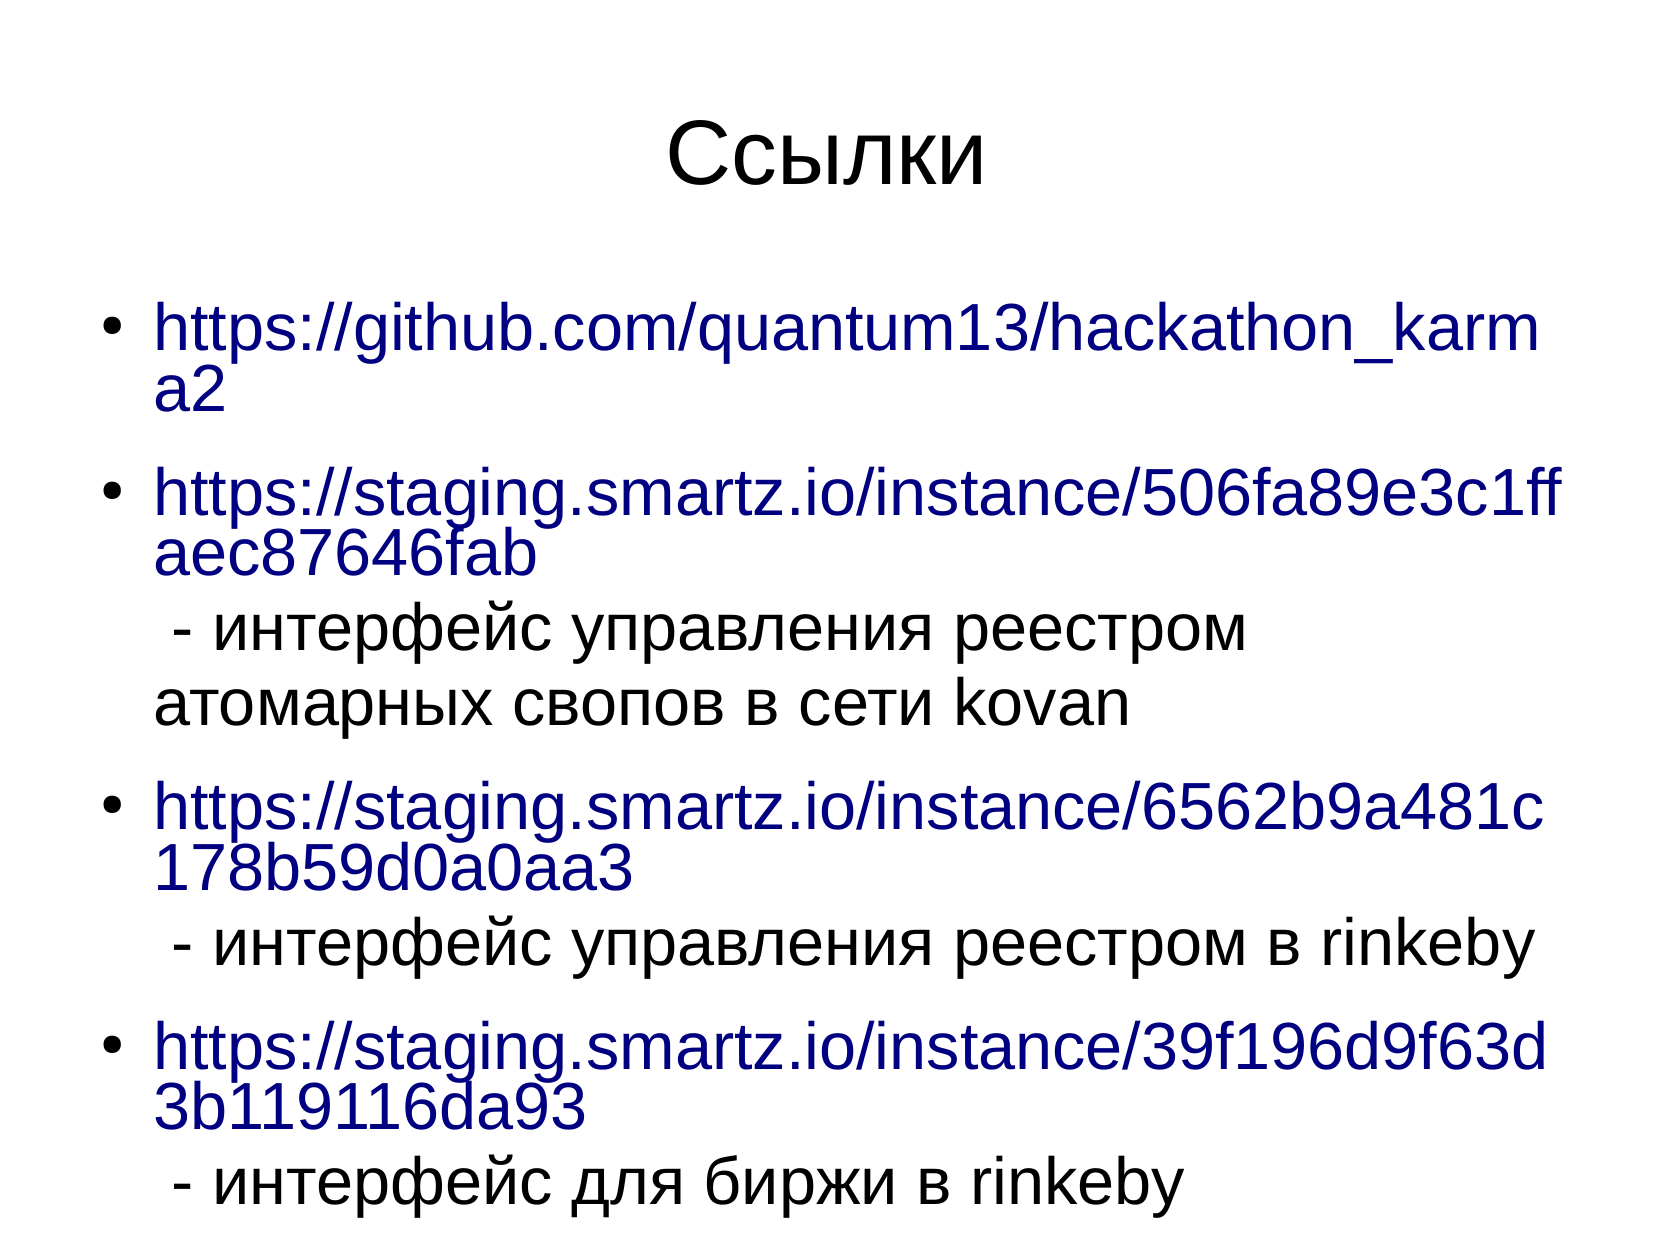

# Ссылки
https://github.com/quantum13/hackathon_karma2
https://staging.smartz.io/instance/506fa89e3c1ffaec87646fab - интерфейс управления реестром атомарных свопов в сети kovan
https://staging.smartz.io/instance/6562b9a481c178b59d0a0aa3 - интерфейс управления реестром в rinkeby
https://staging.smartz.io/instance/39f196d9f63d3b119116da93 - интерфейс для биржи в rinkeby